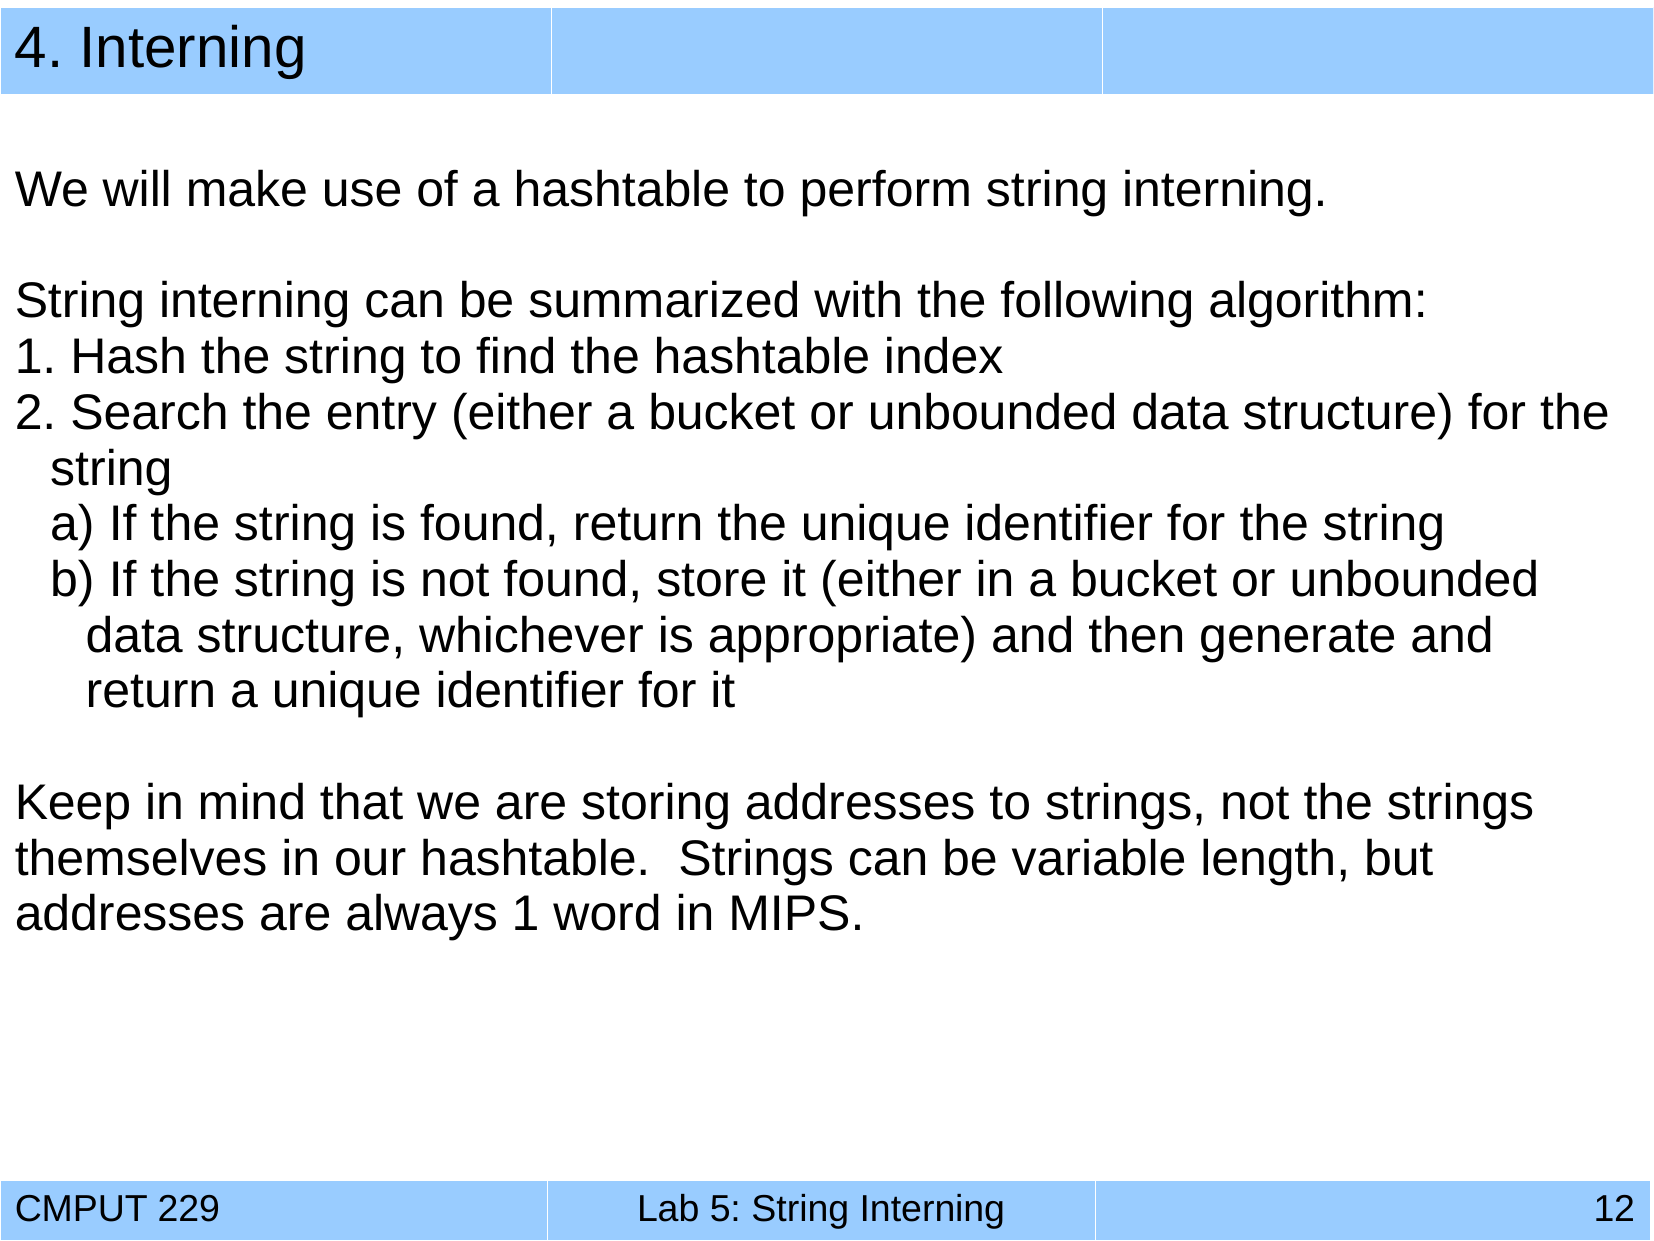

| 4. Interning | | |
| --- | --- | --- |
We will make use of a hashtable to perform string interning.
String interning can be summarized with the following algorithm:
 Hash the string to find the hashtable index
 Search the entry (either a bucket or unbounded data structure) for the string
 If the string is found, return the unique identifier for the string
 If the string is not found, store it (either in a bucket or unbounded data structure, whichever is appropriate) and then generate and return a unique identifier for it
Keep in mind that we are storing addresses to strings, not the strings themselves in our hashtable. Strings can be variable length, but addresses are always 1 word in MIPS.
| CMPUT 229 | Lab 5: String Interning | |
| --- | --- | --- |